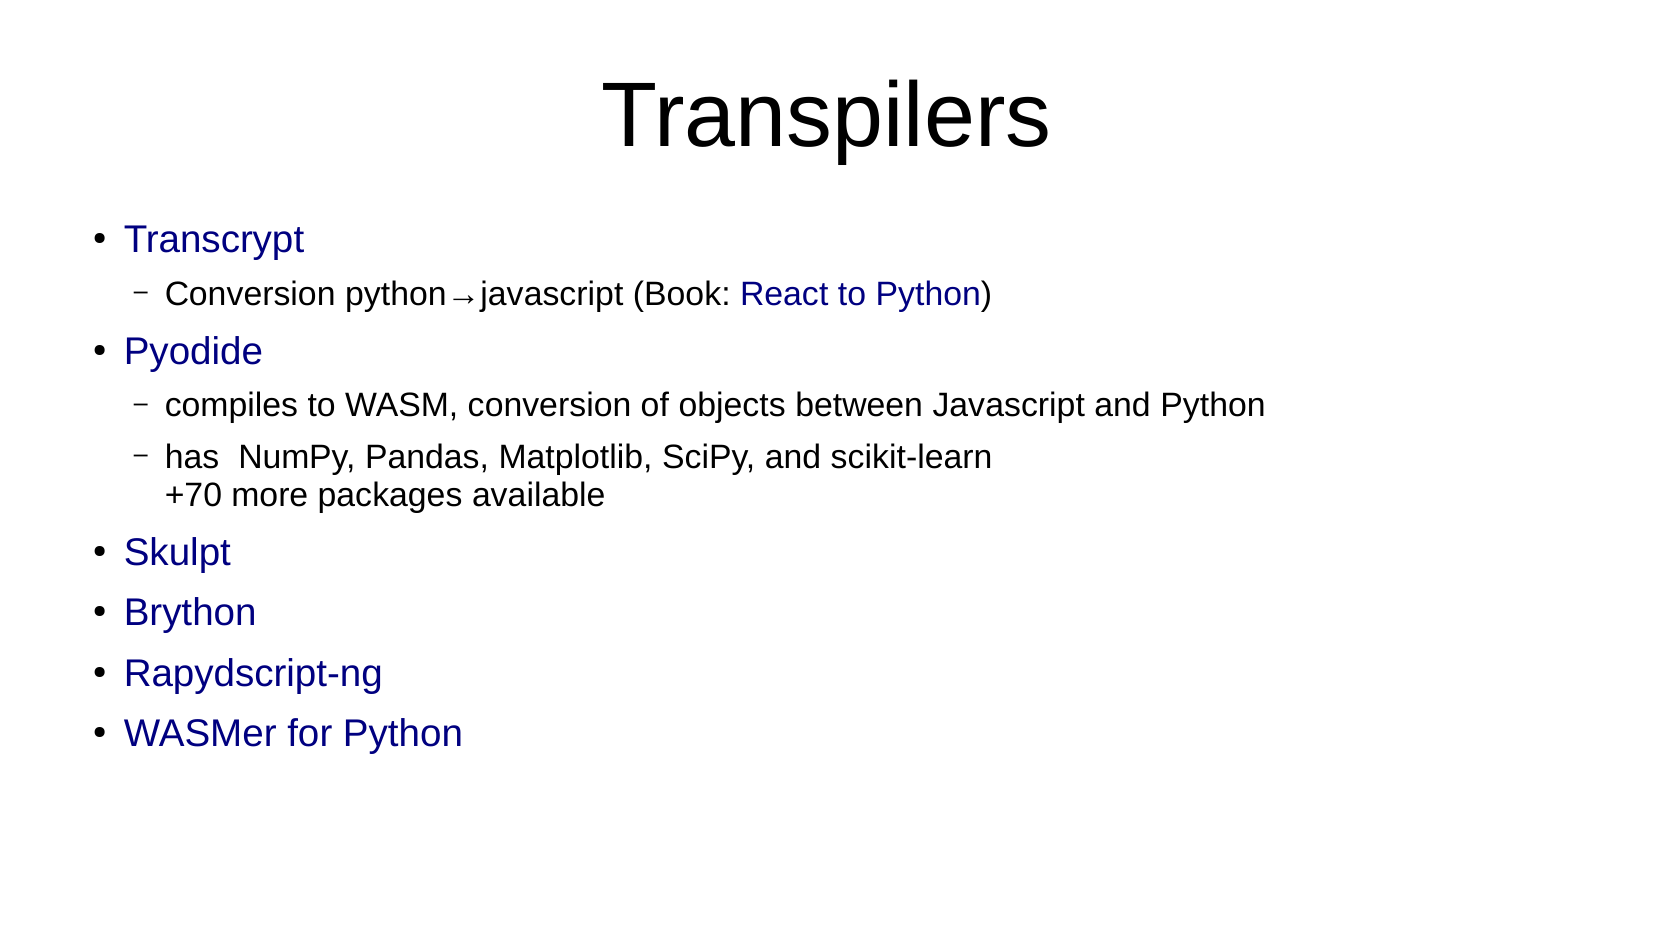

# Transpilers
Transcrypt
Conversion python→javascript (Book: React to Python)
Pyodide
compiles to WASM, conversion of objects between Javascript and Python
has NumPy, Pandas, Matplotlib, SciPy, and scikit-learn
+70 more packages available
Skulpt
Brython
Rapydscript-ng
WASMer for Python